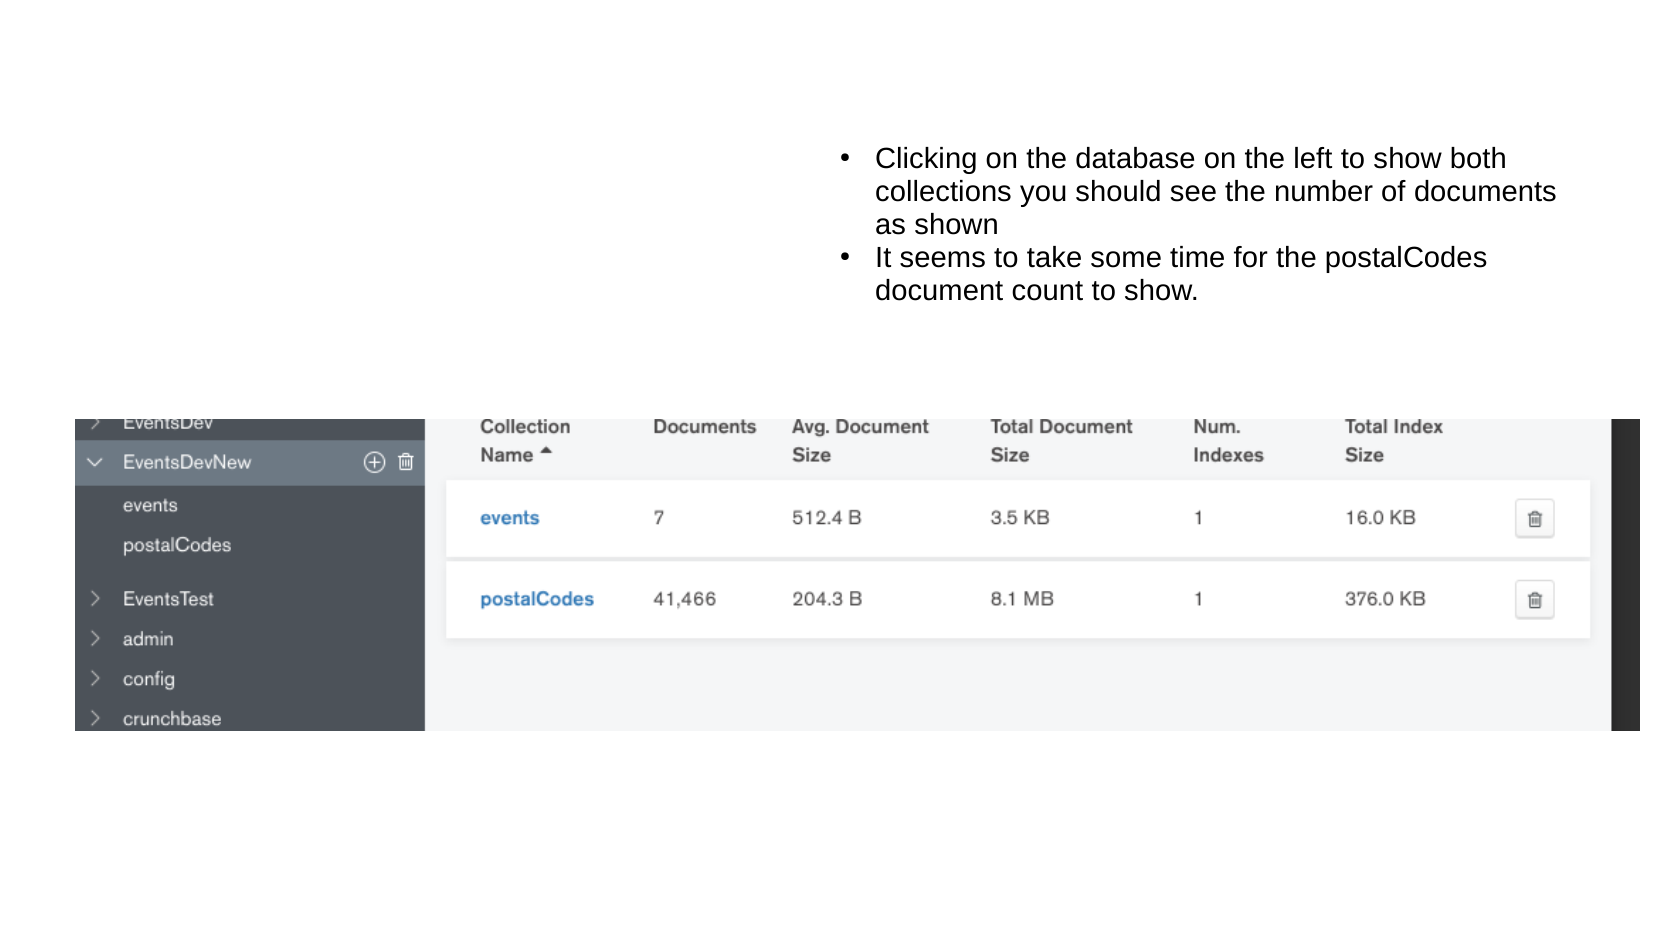

Clicking on the database on the left to show both collections you should see the number of documents as shown
It seems to take some time for the postalCodes document count to show.